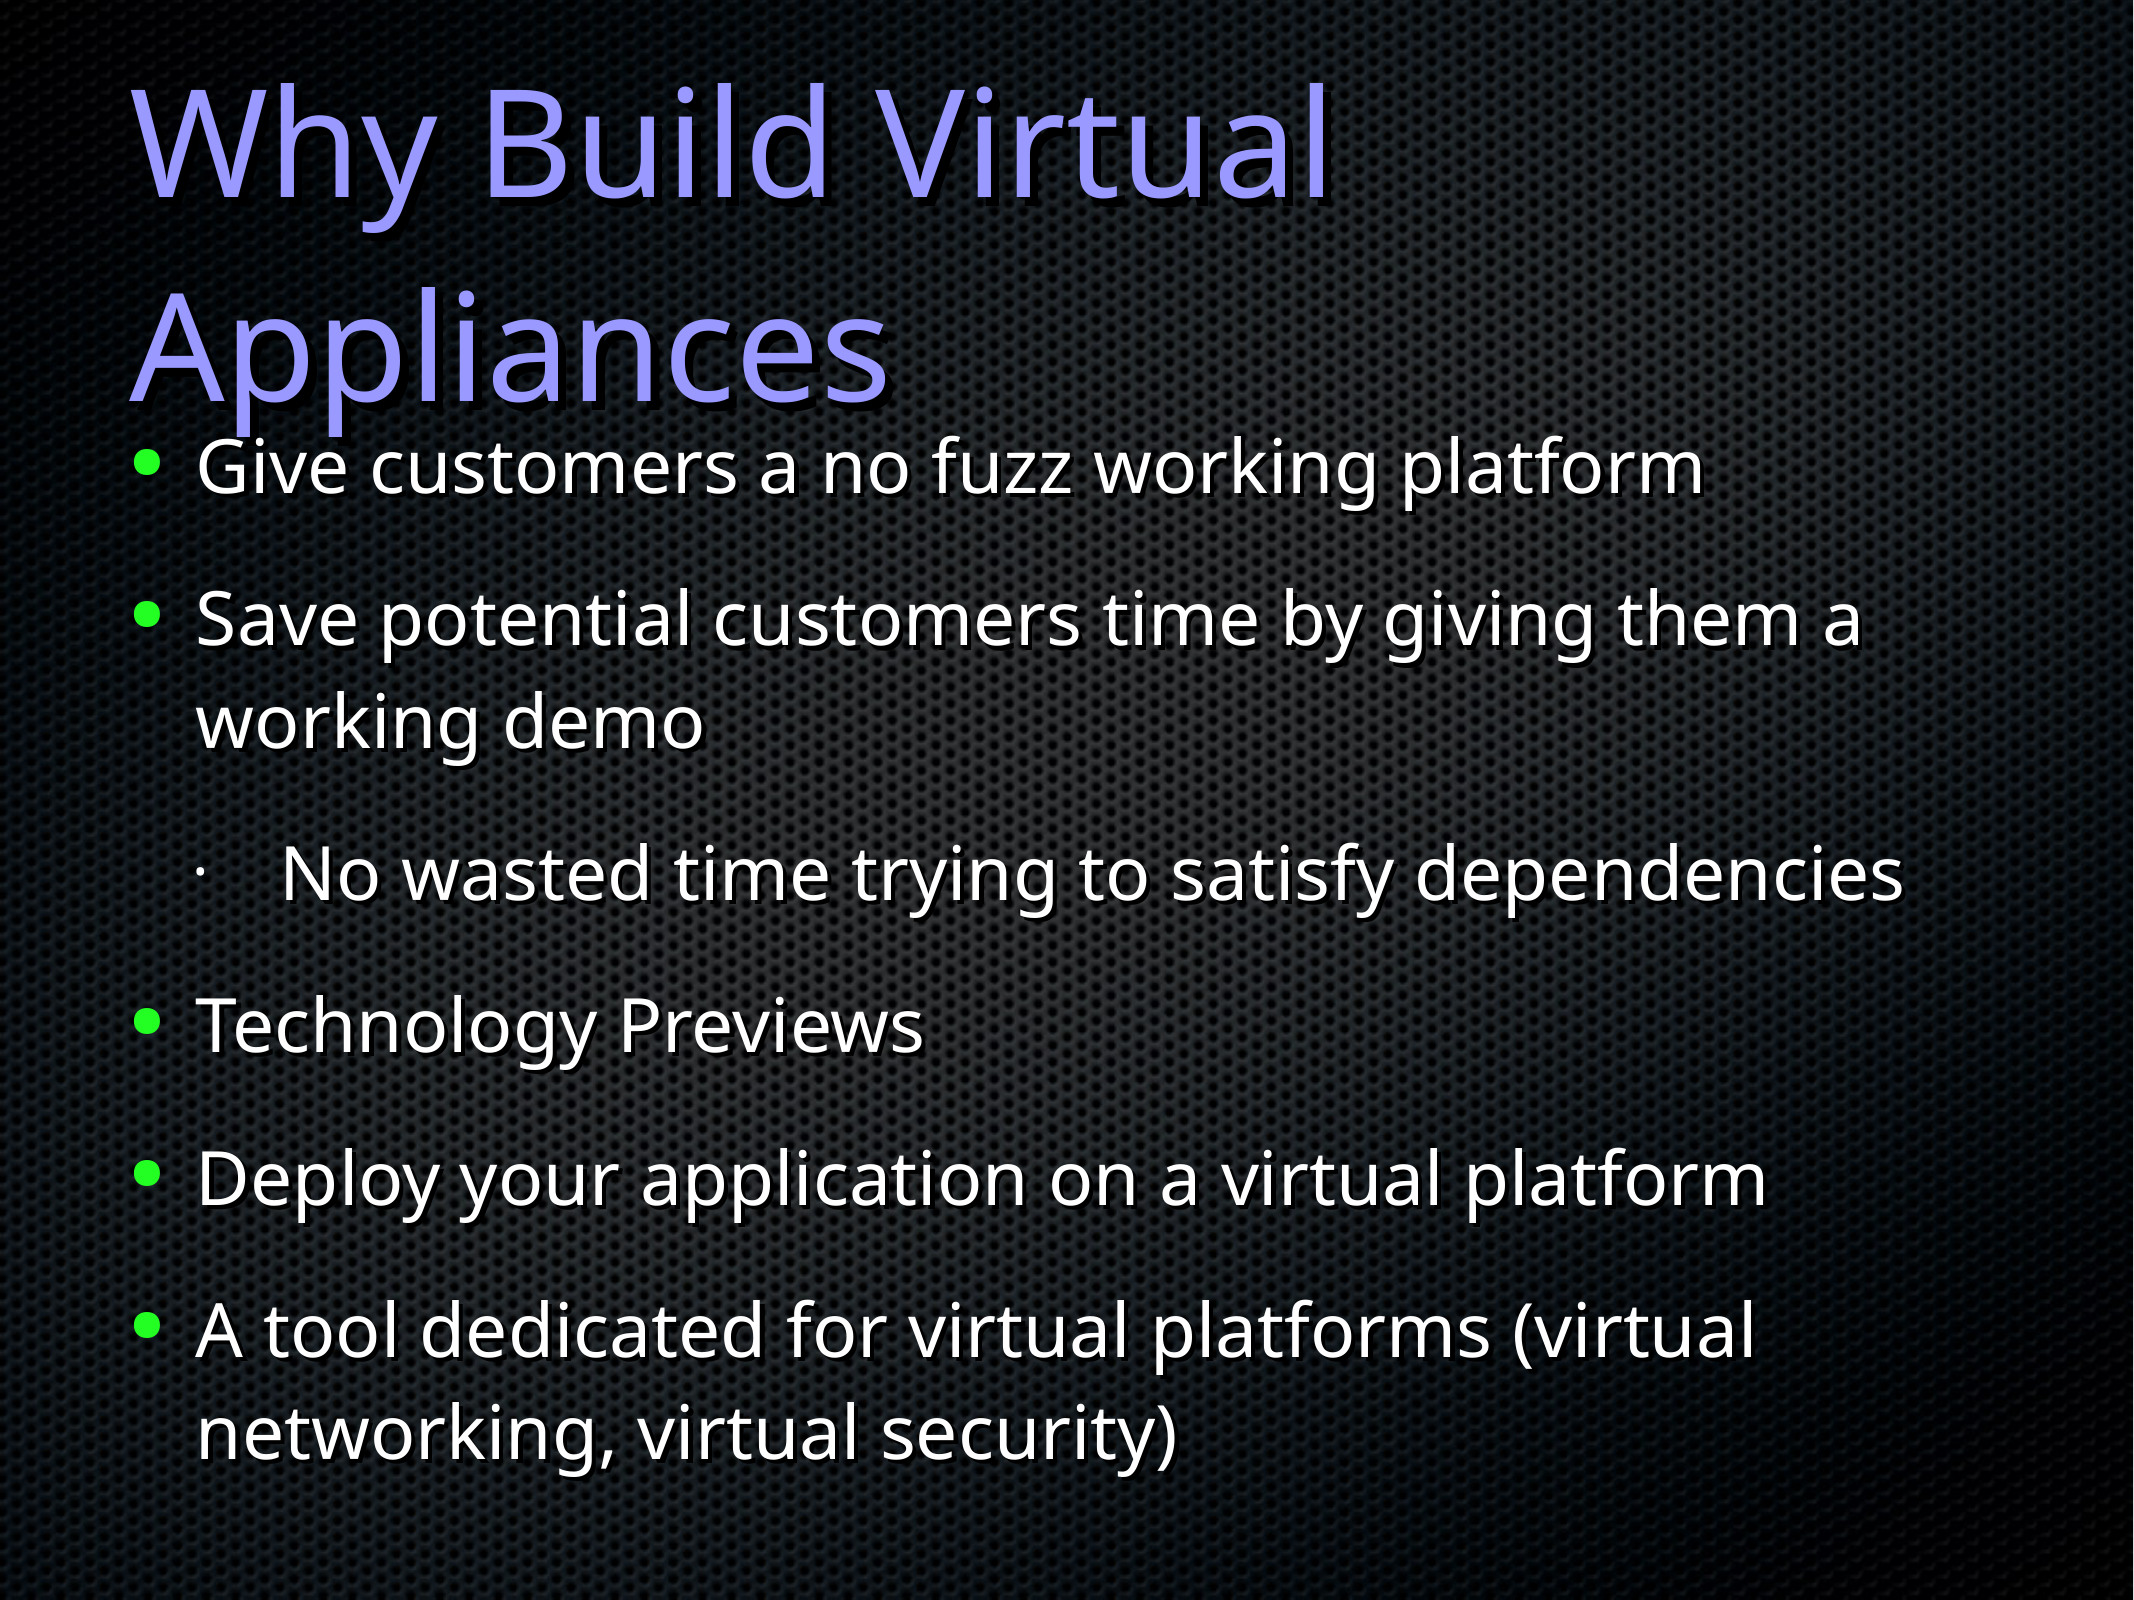

# Why Build Virtual Appliances
Give customers a no fuzz working platform
Save potential customers time by giving them a working demo
 No wasted time trying to satisfy dependencies
Technology Previews
Deploy your application on a virtual platform
A tool dedicated for virtual platforms (virtual networking, virtual security)